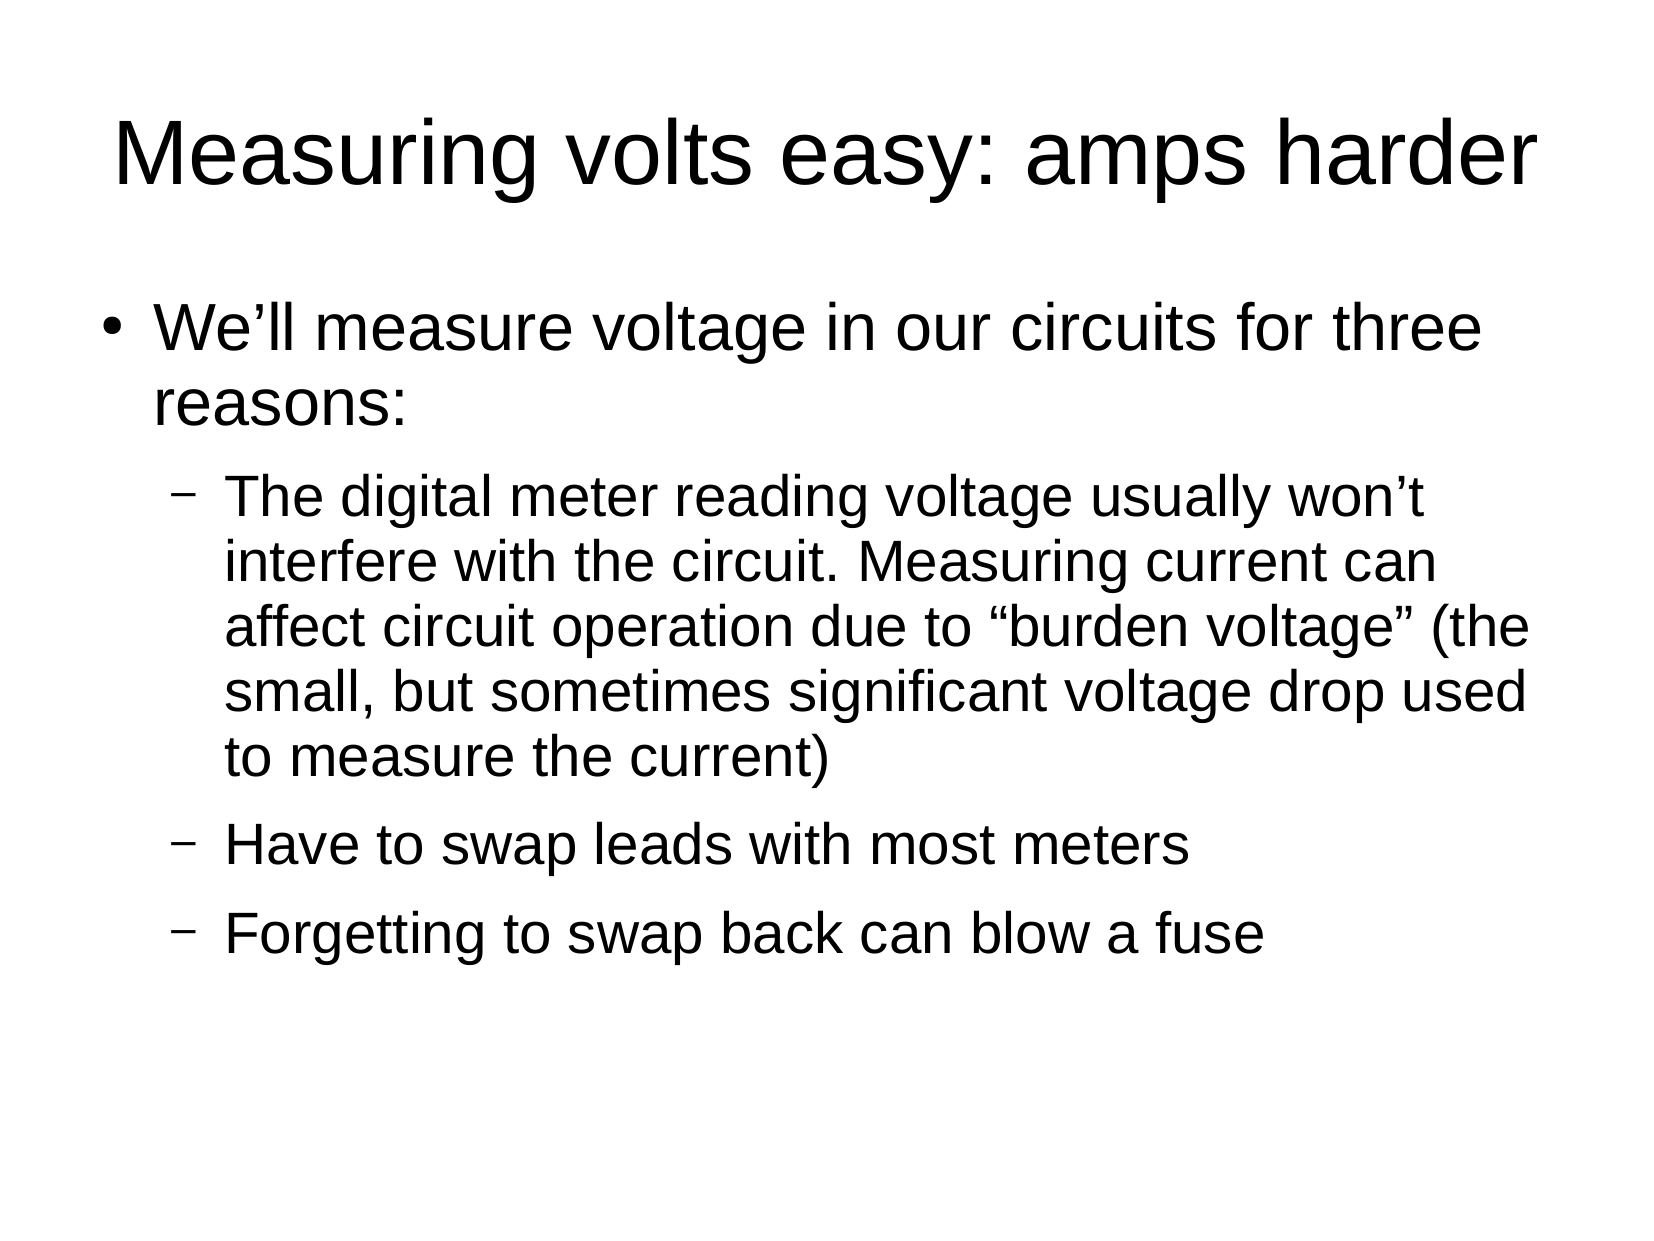

# Measuring volts easy: amps harder
We’ll measure voltage in our circuits for three reasons:
The digital meter reading voltage usually won’t interfere with the circuit. Measuring current can affect circuit operation due to “burden voltage” (the small, but sometimes significant voltage drop used to measure the current)
Have to swap leads with most meters
Forgetting to swap back can blow a fuse